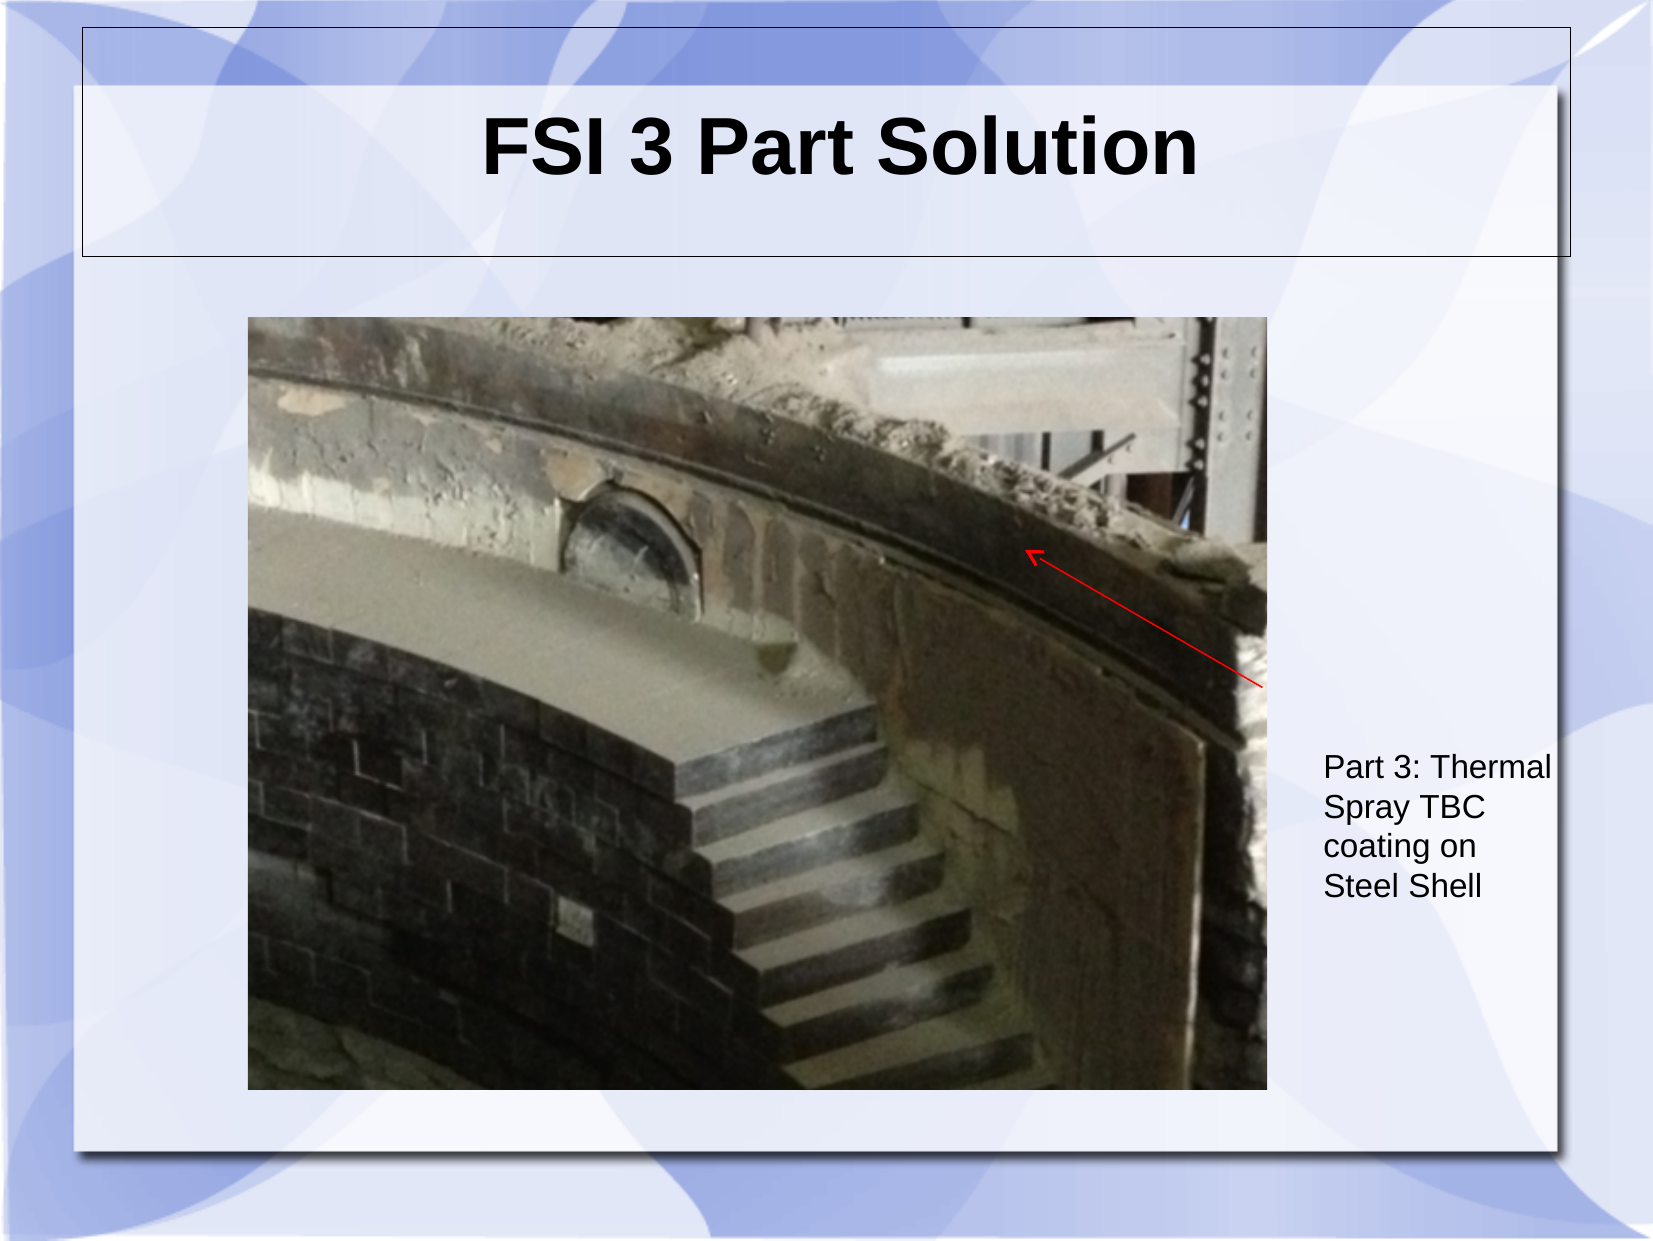

# FSI 3 Part Solution
Part 3: Thermal
Spray TBC
coating on
Steel Shell